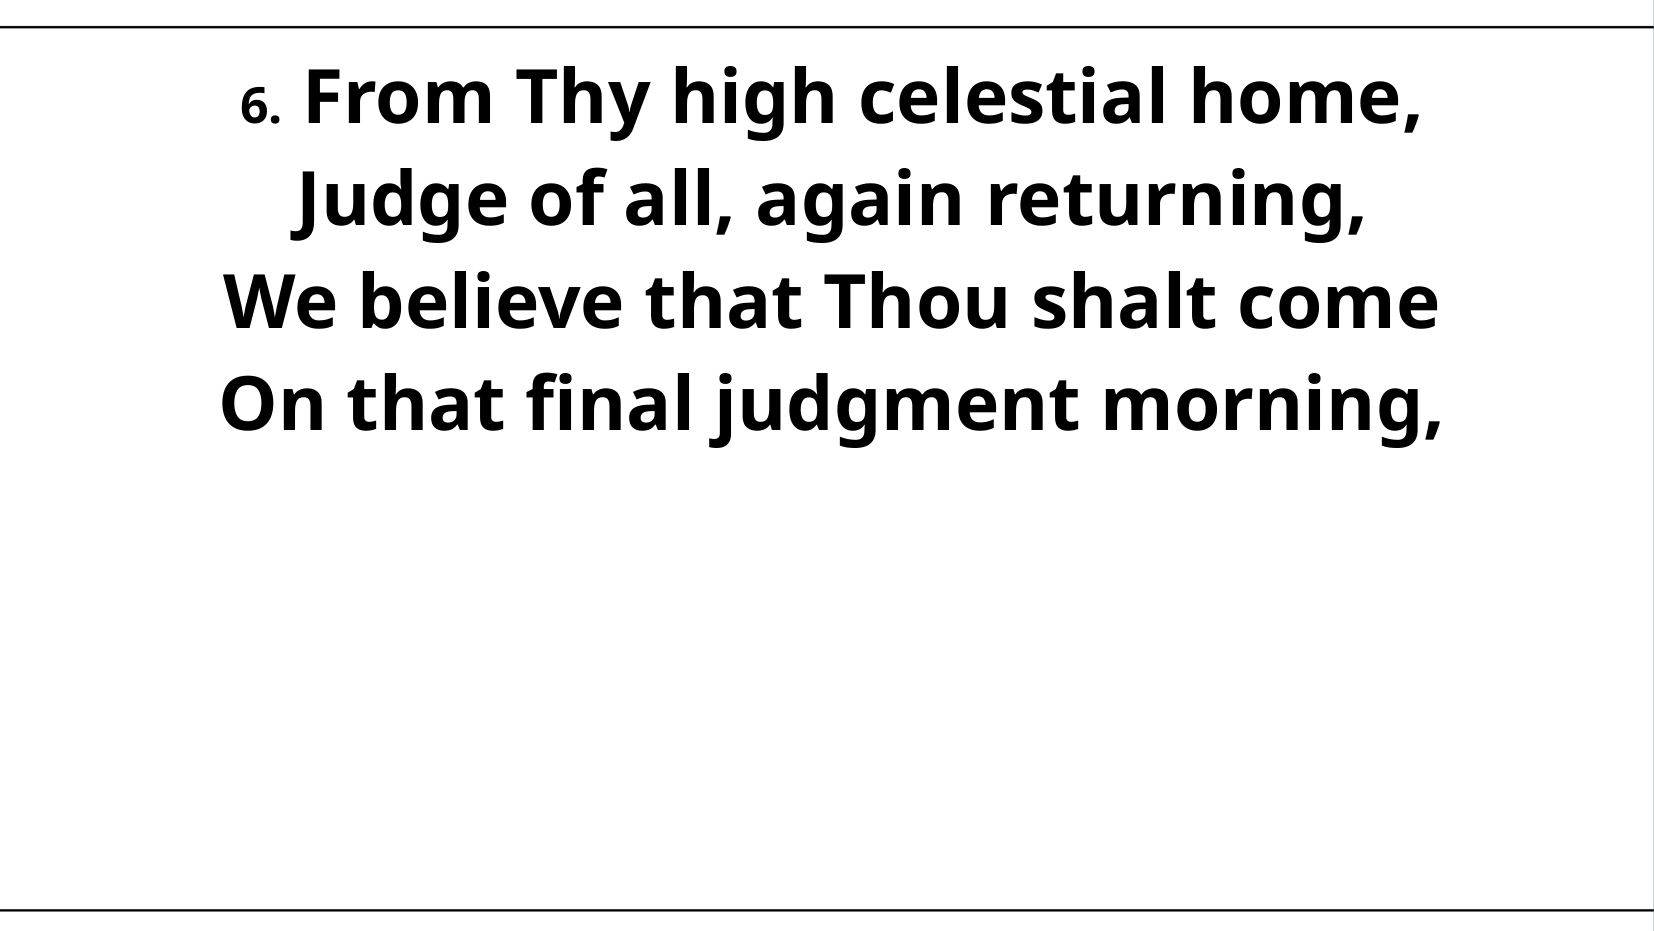

6. From Thy high celestial home,
Judge of all, again returning,
We believe that Thou shalt come
On that final judgment morning,